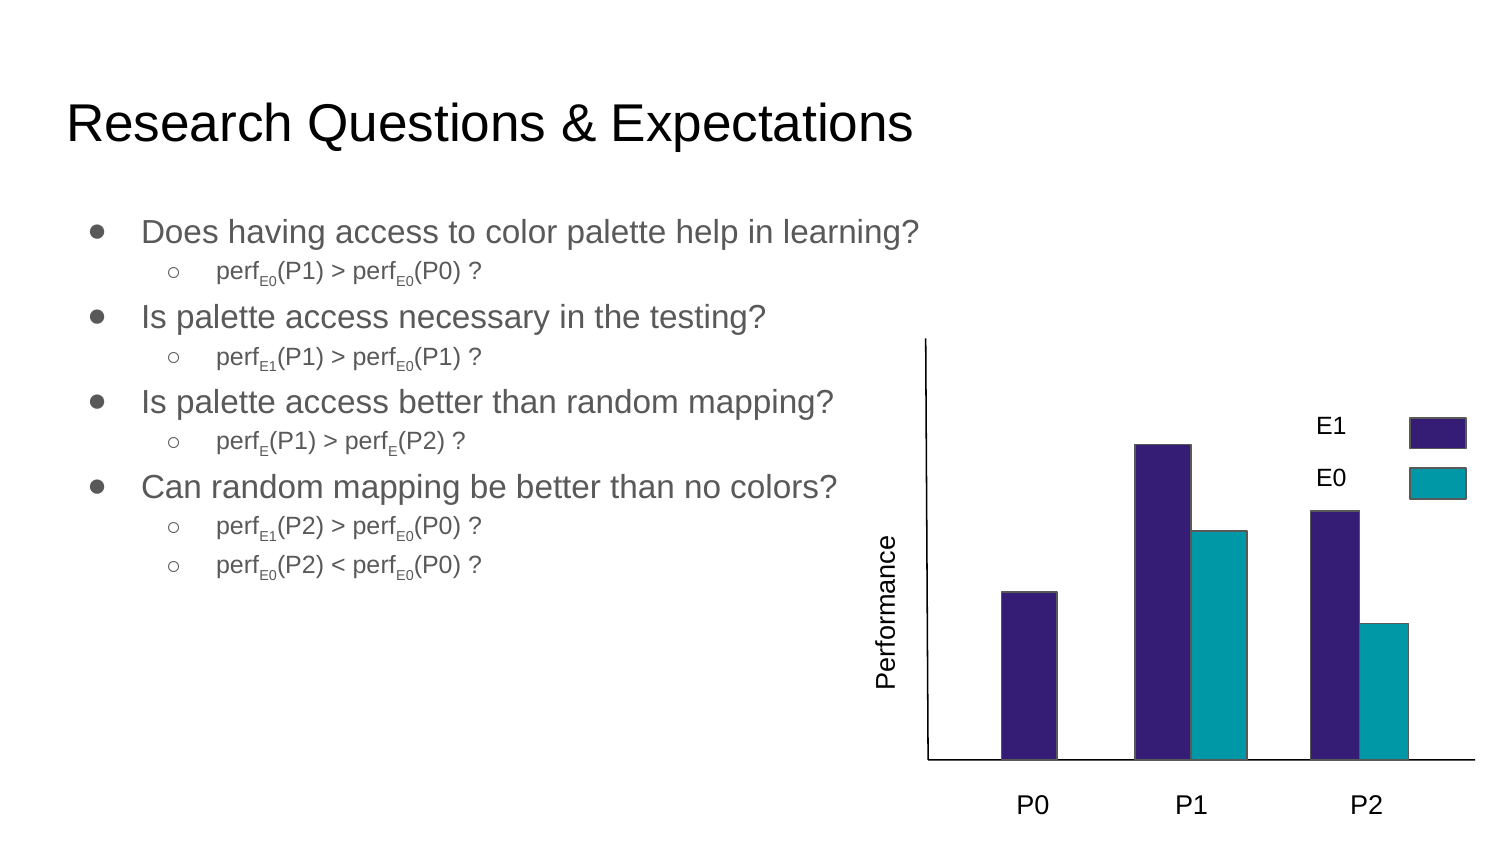

# Research Questions & Expectations
Does having access to color palette help in learning?
perfE0(P1) > perfE0(P0) ?
Is palette access necessary in the testing?
perfE1(P1) > perfE0(P1) ?
Is palette access better than random mapping?
perfE(P1) > perfE(P2) ?
Can random mapping be better than no colors?
perfE1(P2) > perfE0(P0) ?
perfE0(P2) < perfE0(P0) ?
E1
E0
Performance
P0
P1
P2